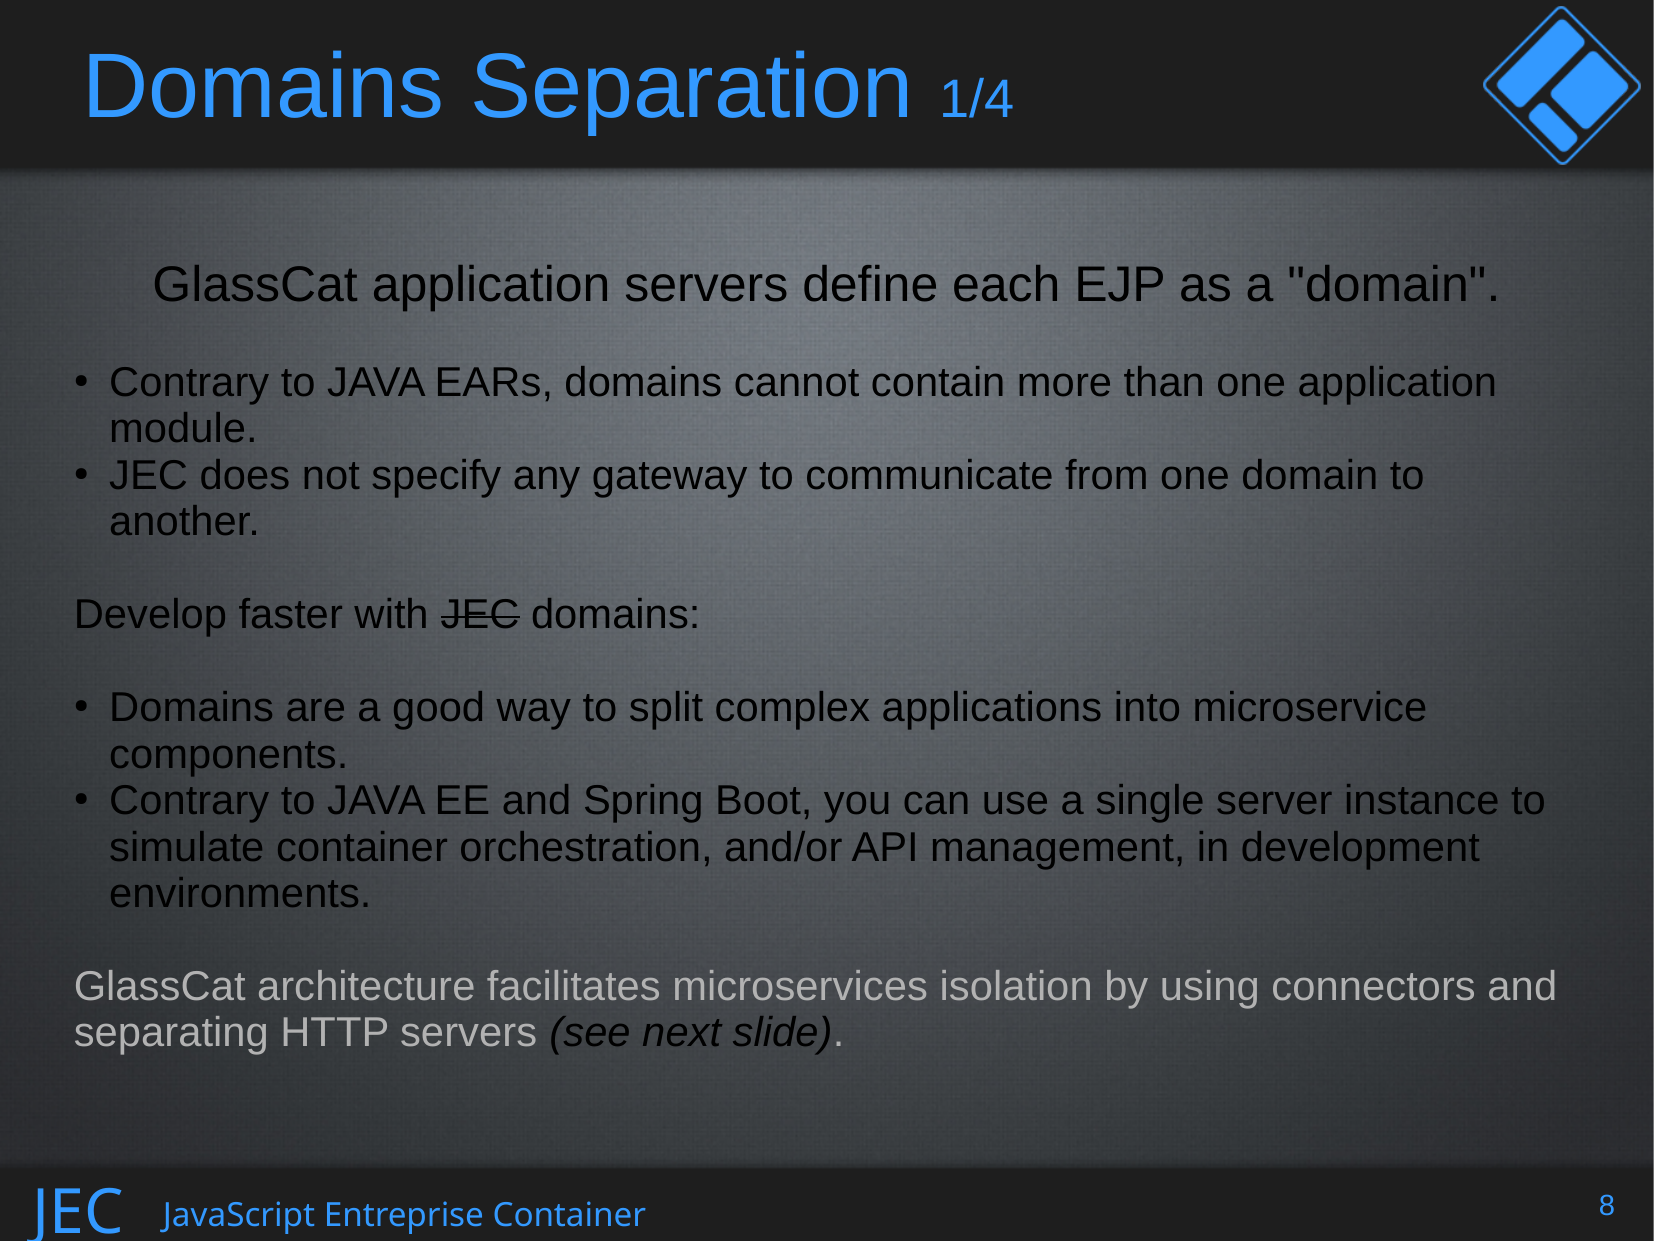

# Domains Separation 1/4
GlassCat application servers define each EJP as a "domain".
Contrary to JAVA EARs, domains cannot contain more than one application module.
JEC does not specify any gateway to communicate from one domain to another.
Develop faster with JEC domains:
Domains are a good way to split complex applications into microservice components.
Contrary to JAVA EE and Spring Boot, you can use a single server instance to simulate container orchestration, and/or API management, in development environments.
GlassCat architecture facilitates microservices isolation by using connectors and separating HTTP servers (see next slide).
JEC
8
JavaScript Entreprise Container